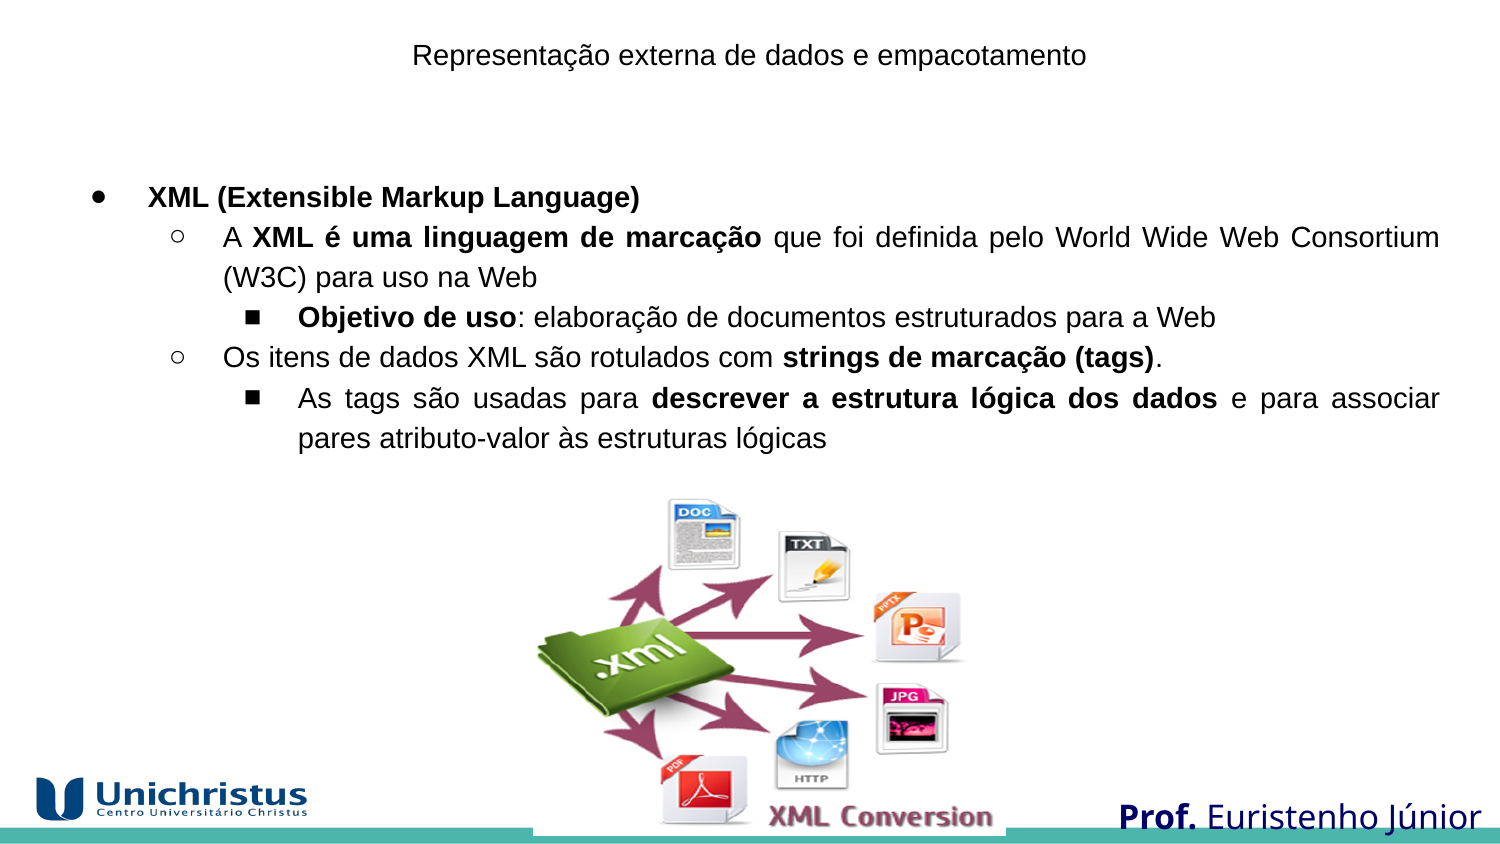

# Representação externa de dados e empacotamento
XML (Extensible Markup Language)
A XML é uma linguagem de marcação que foi definida pelo World Wide Web Consortium (W3C) para uso na Web
Objetivo de uso: elaboração de documentos estruturados para a Web
Os itens de dados XML são rotulados com strings de marcação (tags).
As tags são usadas para descrever a estrutura lógica dos dados e para associar pares atributo-valor às estruturas lógicas